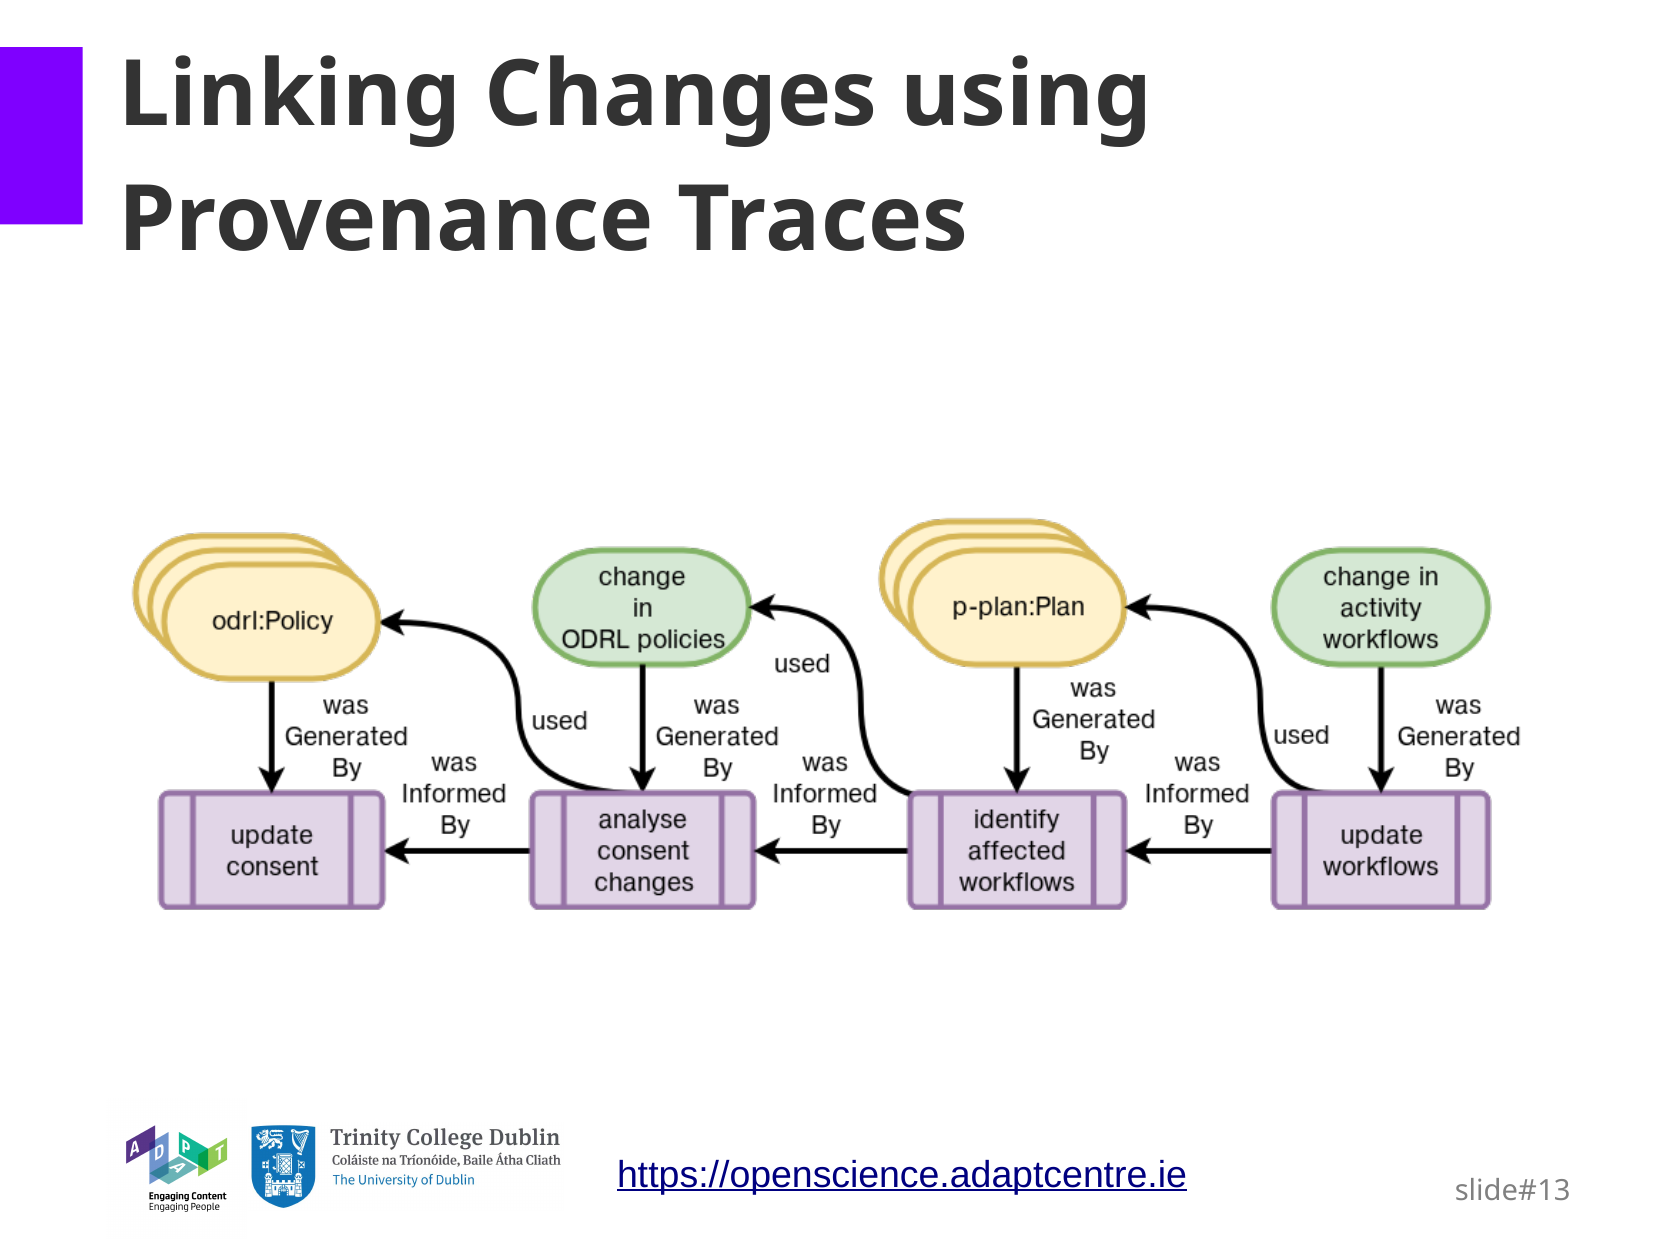

# Linking Changes using Provenance Traces
13